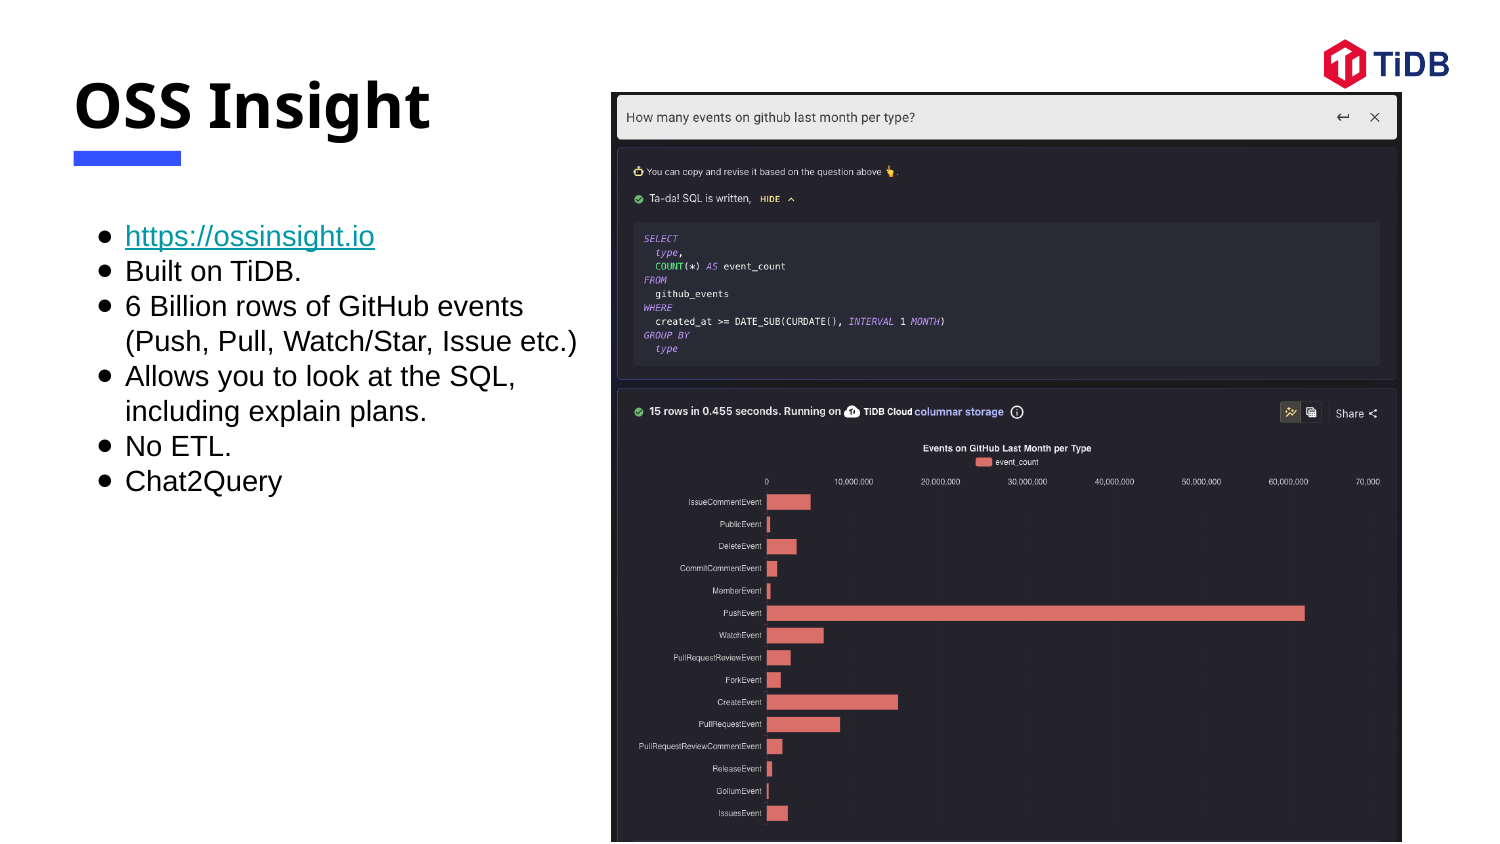

OSS Insight
https://ossinsight.io
Built on TiDB.
6 Billion rows of GitHub events
(Push, Pull, Watch/Star, Issue etc.)
Allows you to look at the SQL,
including explain plans.
No ETL.
Chat2Query